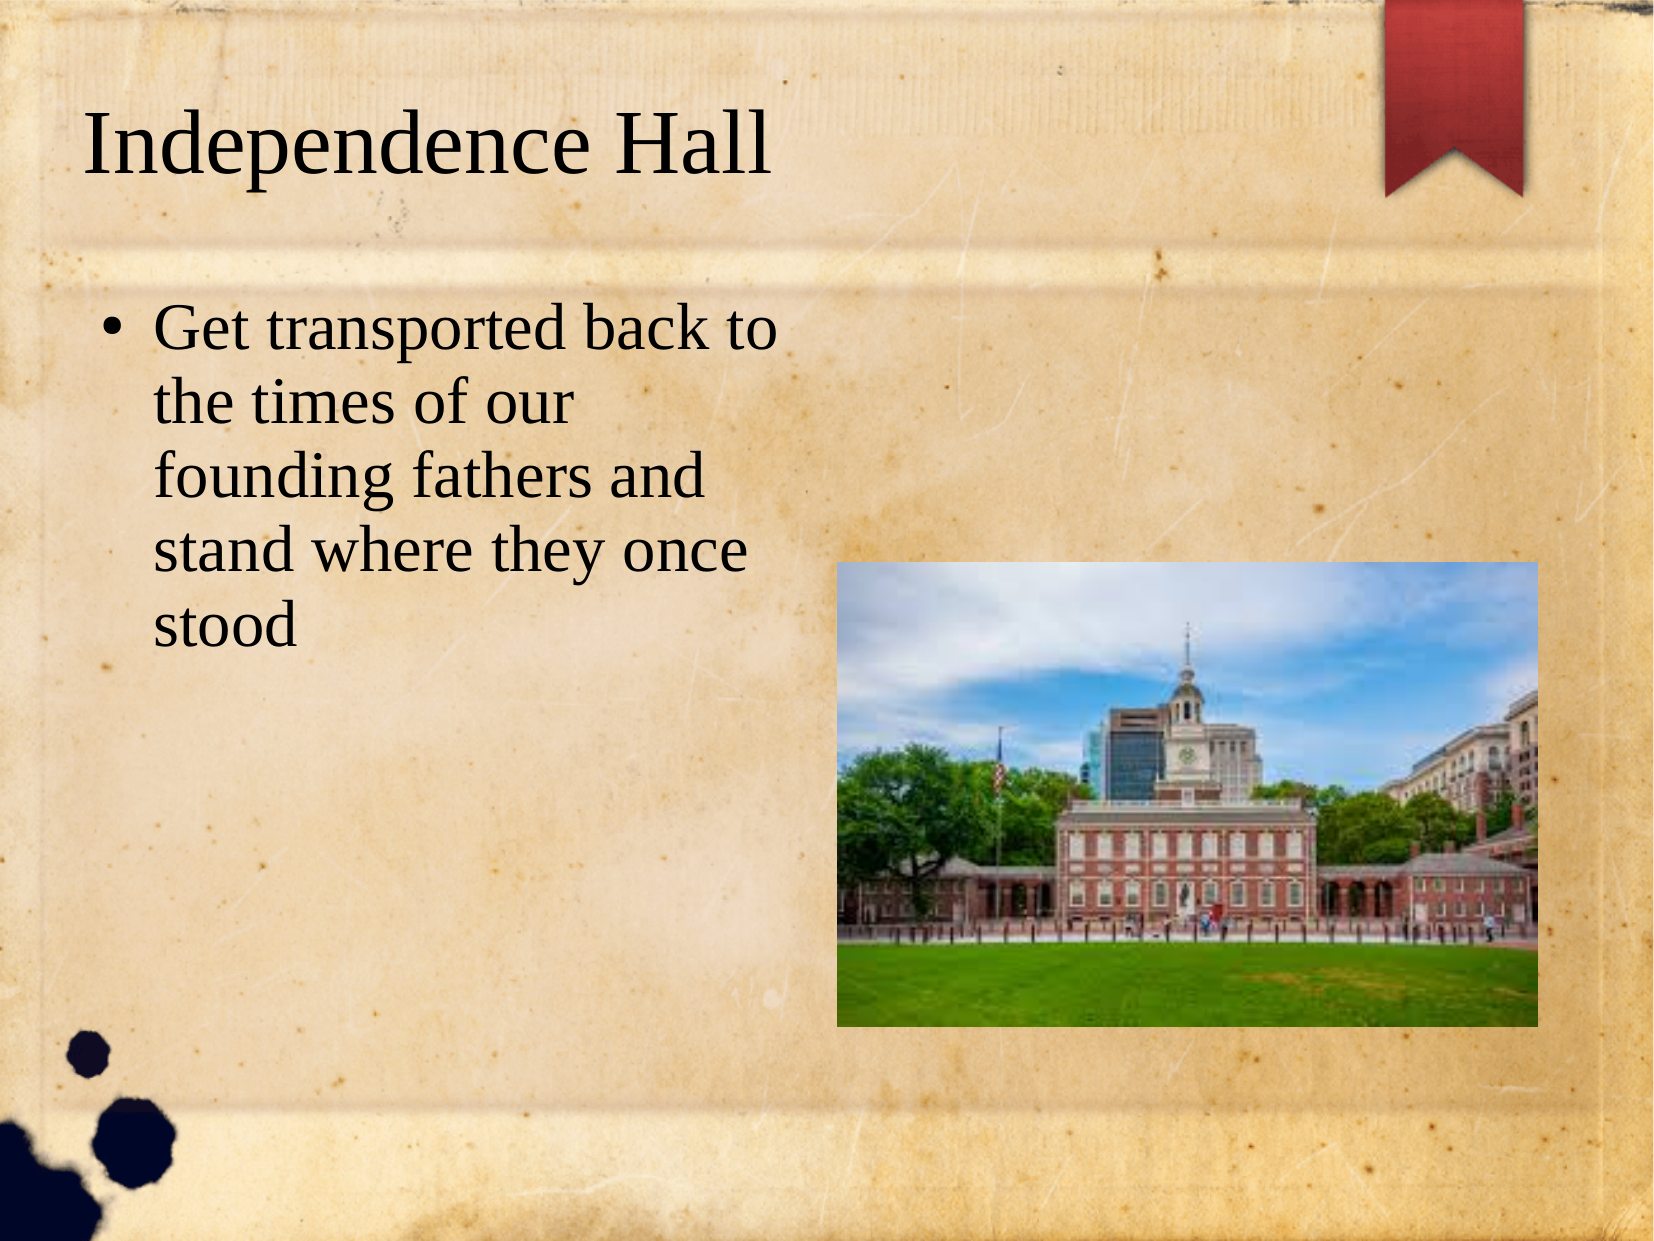

# Independence Hall
Get transported back to the times of our founding fathers and stand where they once stood